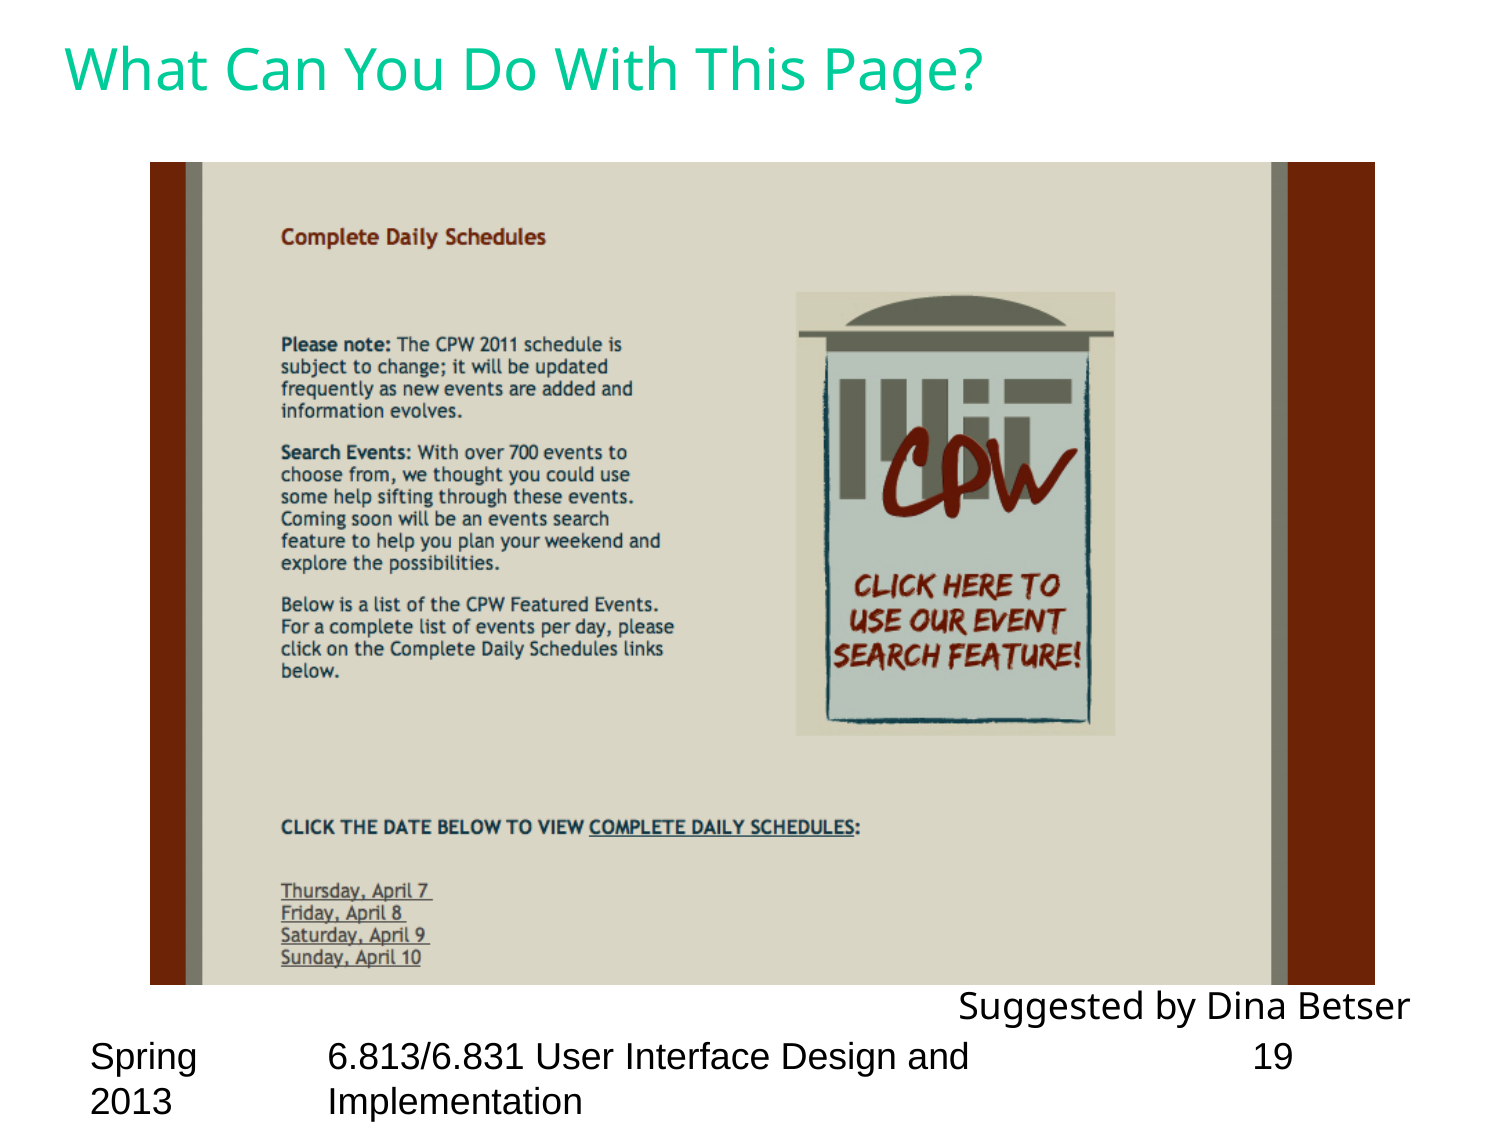

# What Can You Do With This Page?
Suggested by Dina Betser
Spring 2013
6.813/6.831 User Interface Design and Implementation